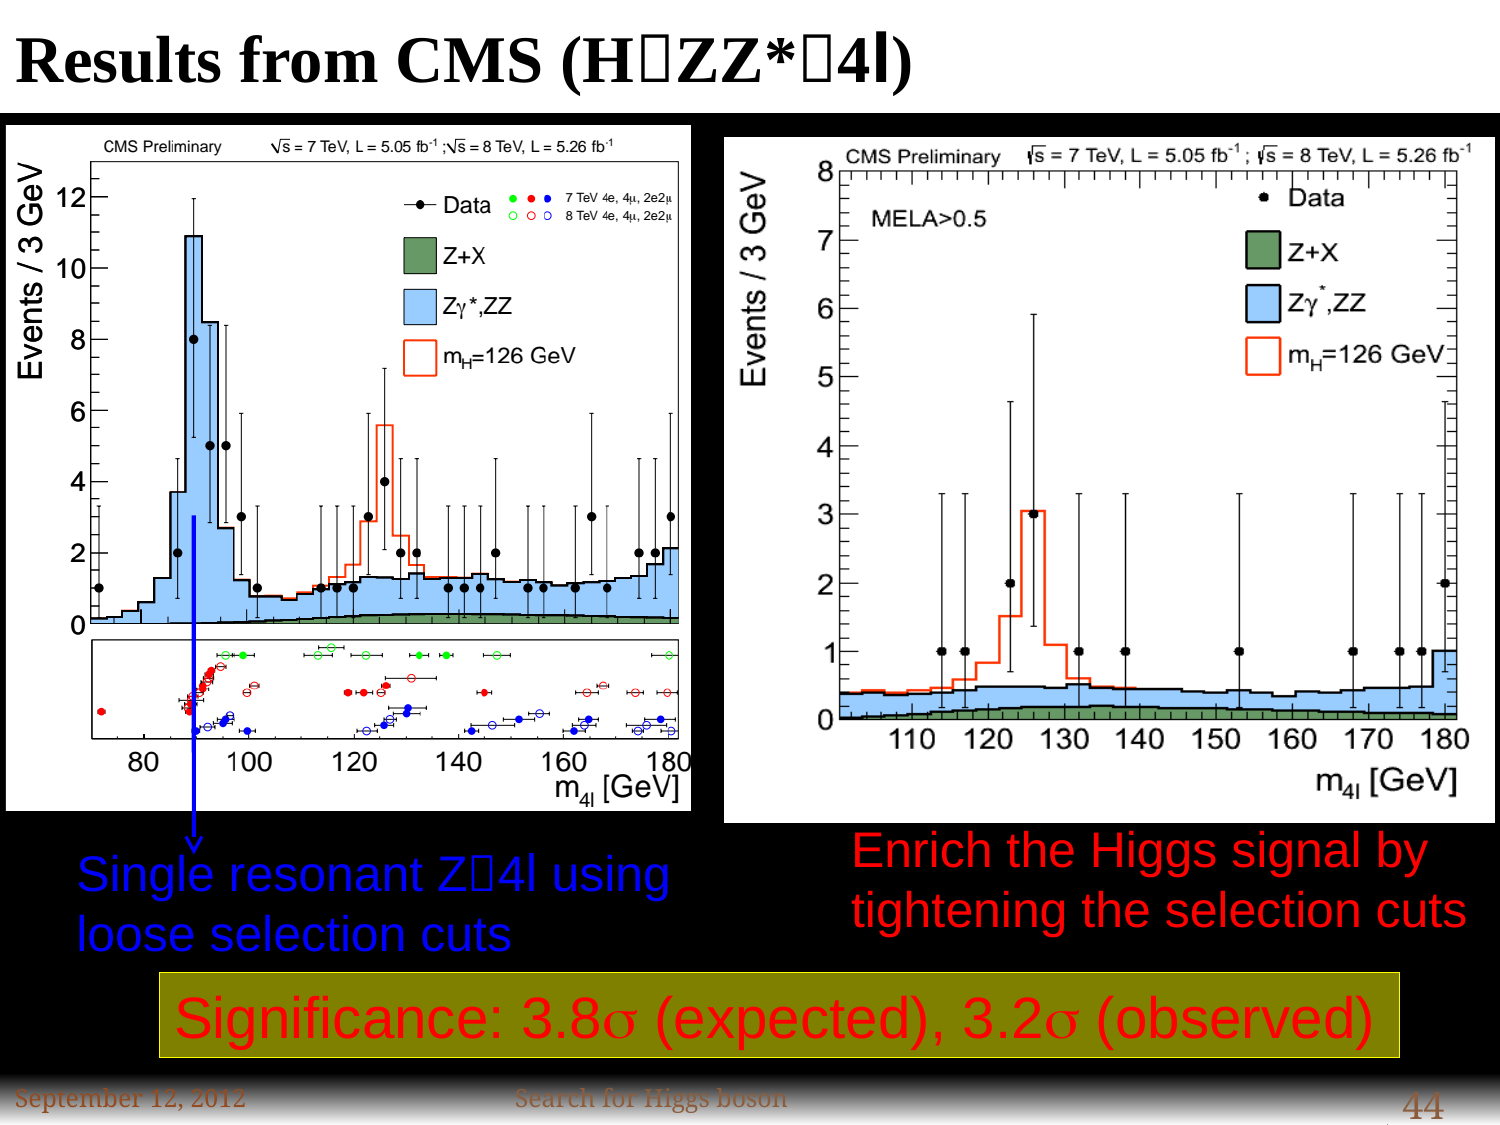

# Results from CMS (HZZ*4l)
Enrich the Higgs signal by
tightening the selection cuts
Single resonant Z4l using
loose selection cuts
Significance: 3.8s (expected), 3.2s (observed)
September 12, 2012
Search for Higgs boson